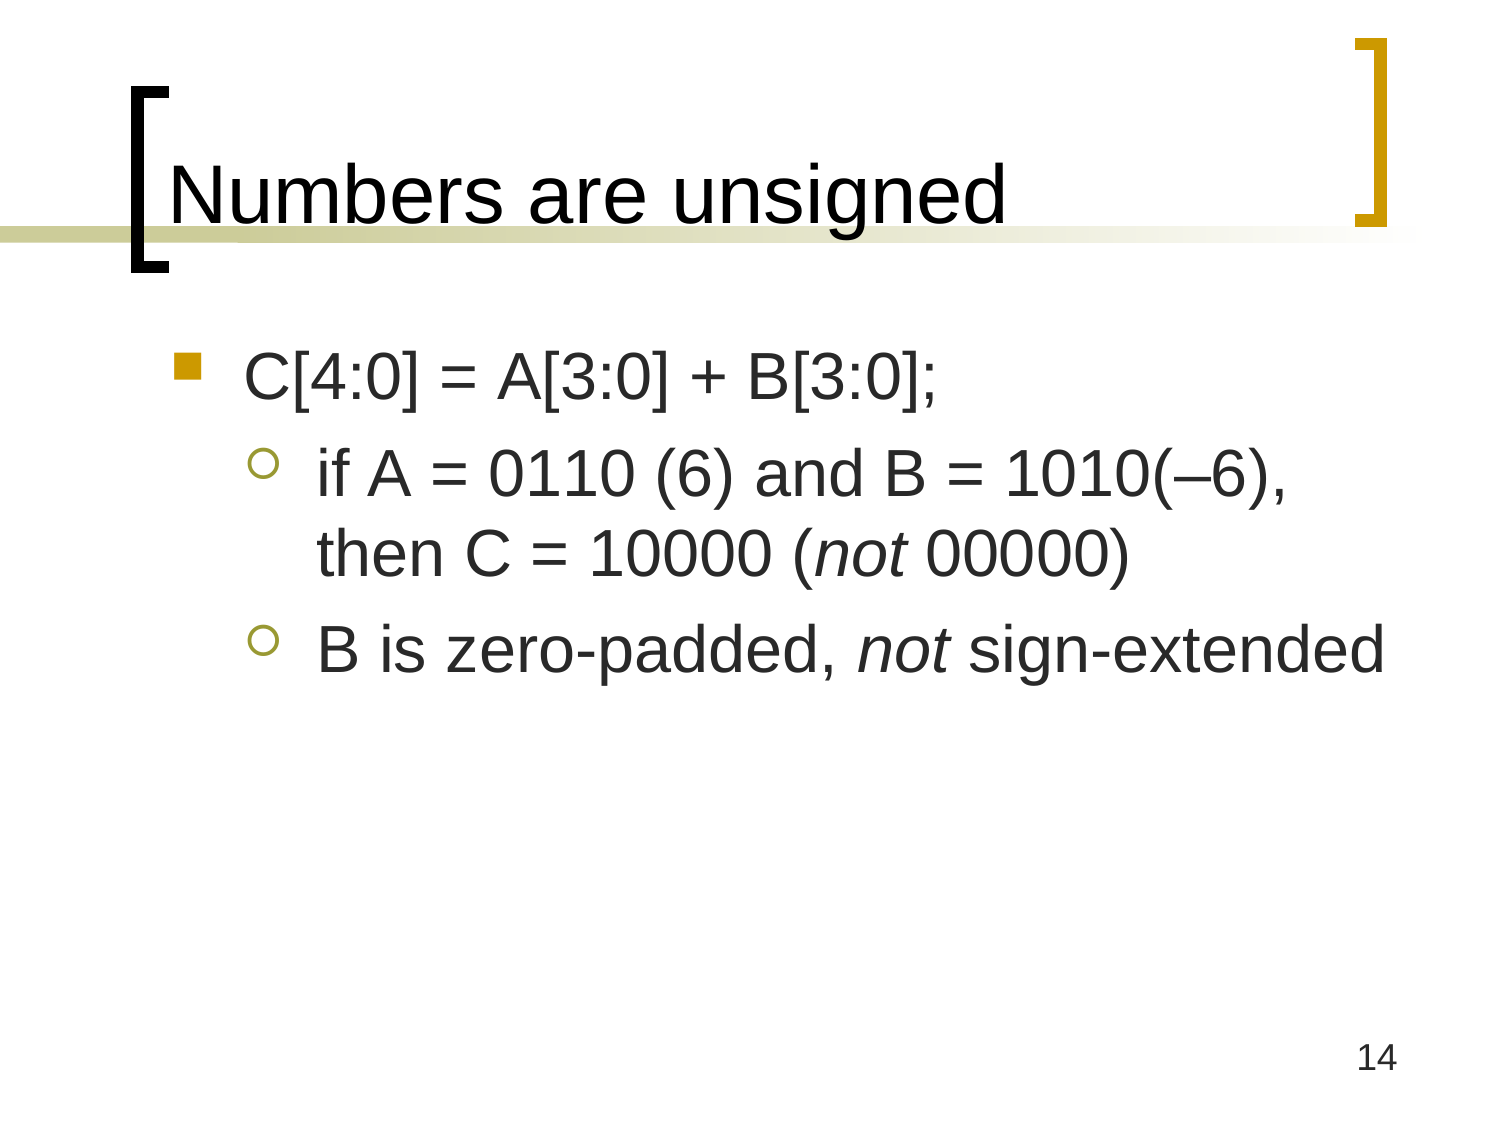

# Numbers are unsigned
C[4:0] = A[3:0] + B[3:0];
if A = 0110 (6) and B = 1010(–6), then C = 10000 (not 00000)
B is zero-padded, not sign-extended
14